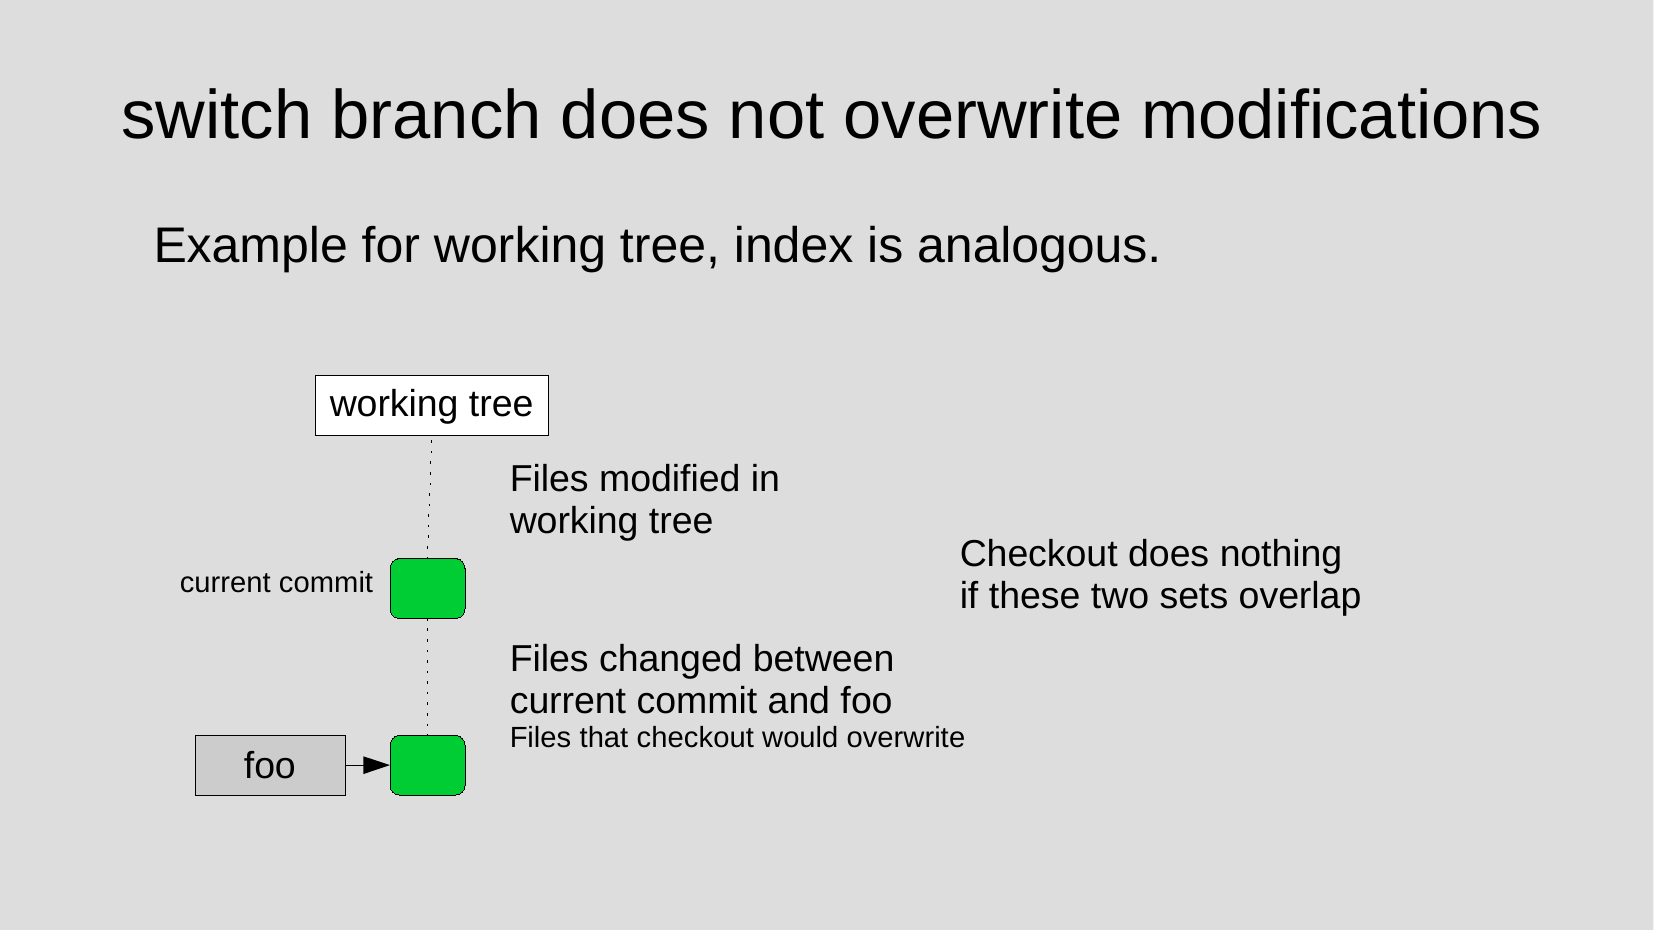

# switch branch does not overwrite modifications
Example for working tree, index is analogous.
working tree
Files modified in working tree
Checkout does nothing if these two sets overlap
current commit
Files changed between current commit and foo
Files that checkout would overwrite
foo